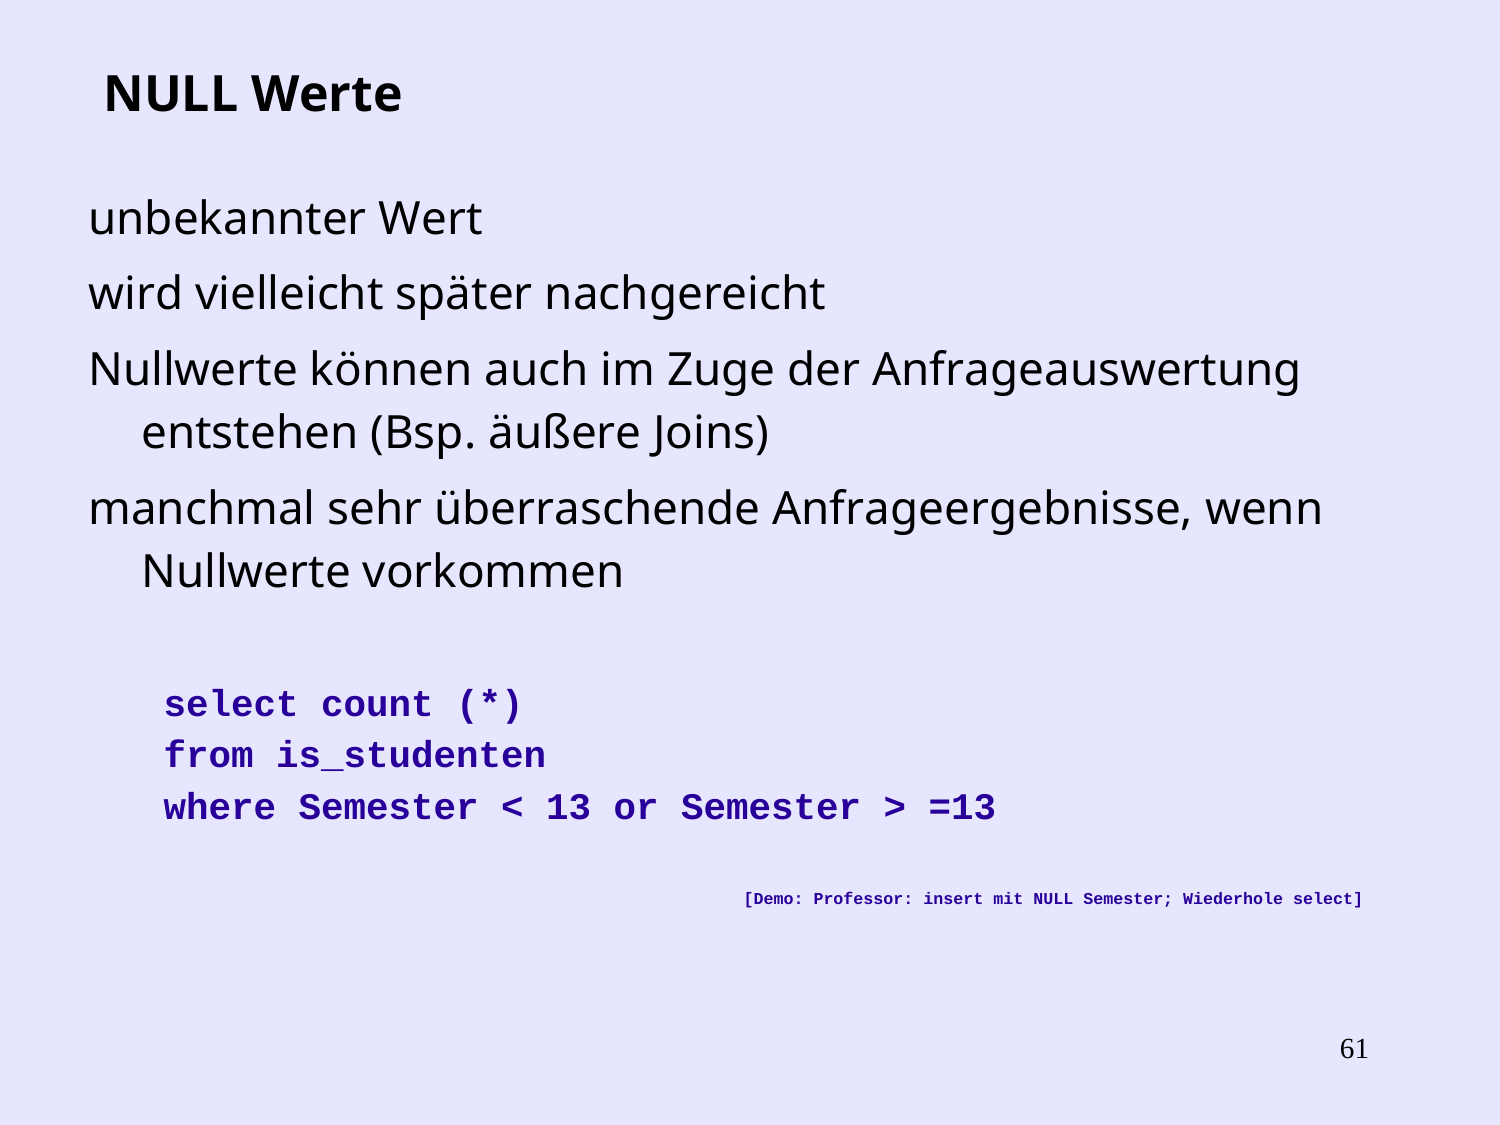

# NULL Werte
unbekannter Wert
wird vielleicht später nachgereicht
Nullwerte können auch im Zuge der Anfrageauswertung entstehen (Bsp. äußere Joins)‏
manchmal sehr überraschende Anfrageergebnisse, wenn Nullwerte vorkommen
select count (*)
from is_studenten
where Semester < 13 or Semester > =13
[Demo: Professor: insert mit NULL Semester; Wiederhole select]
61